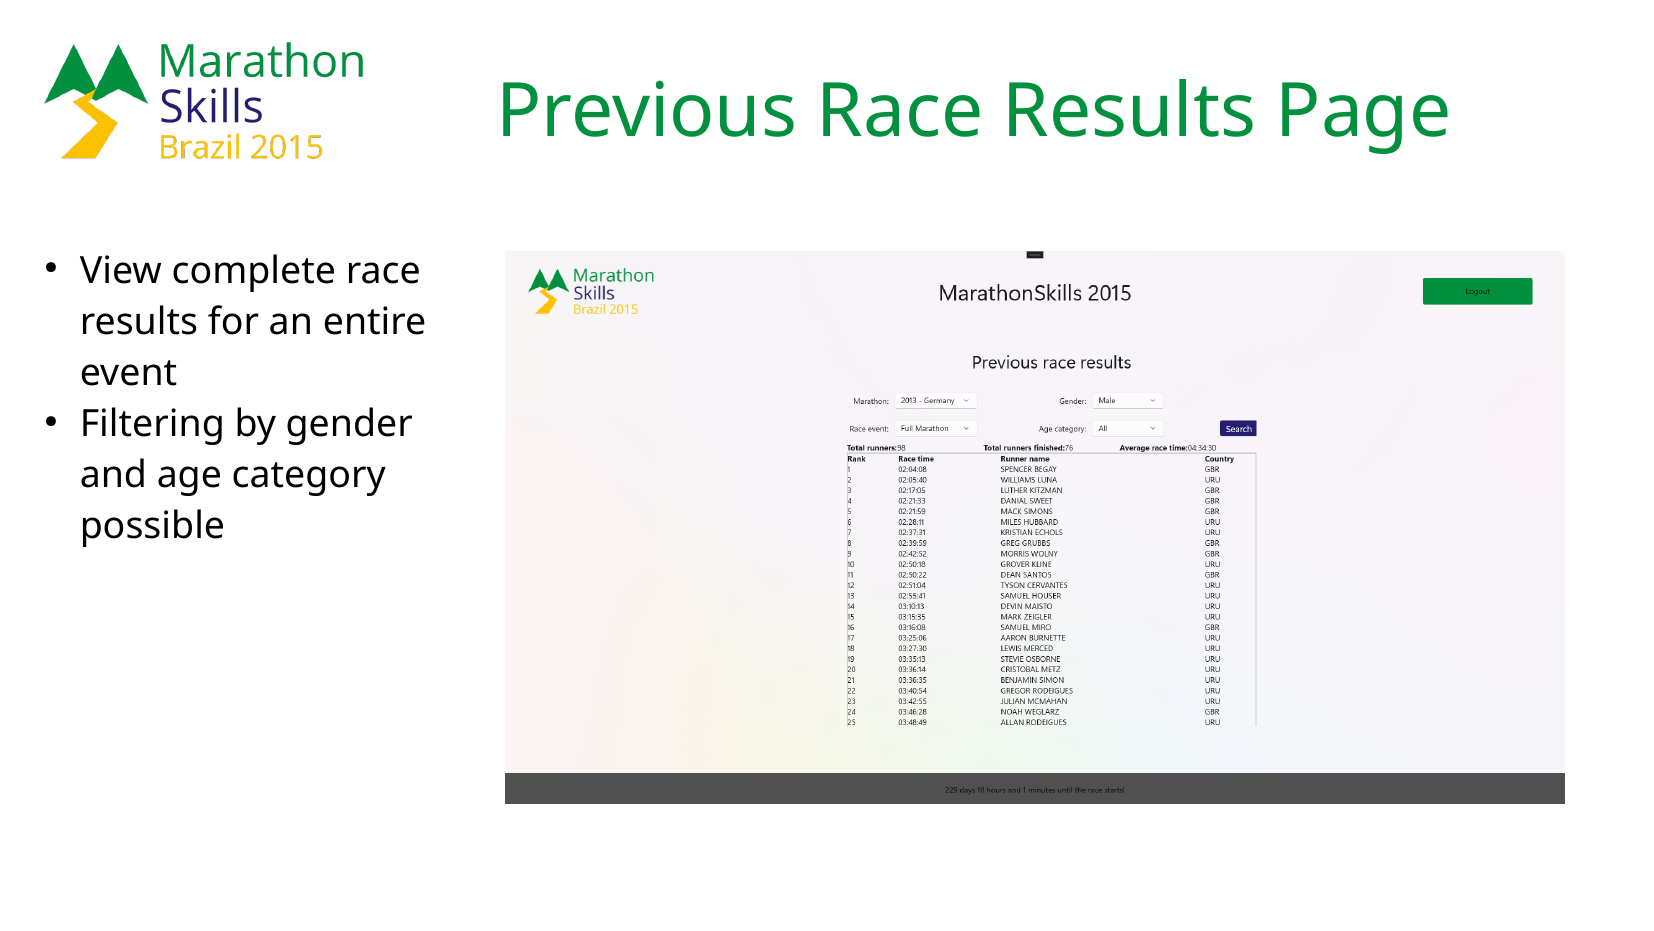

# Previous Race Results Page
View complete race results for an entire event
Filtering by gender and age category possible